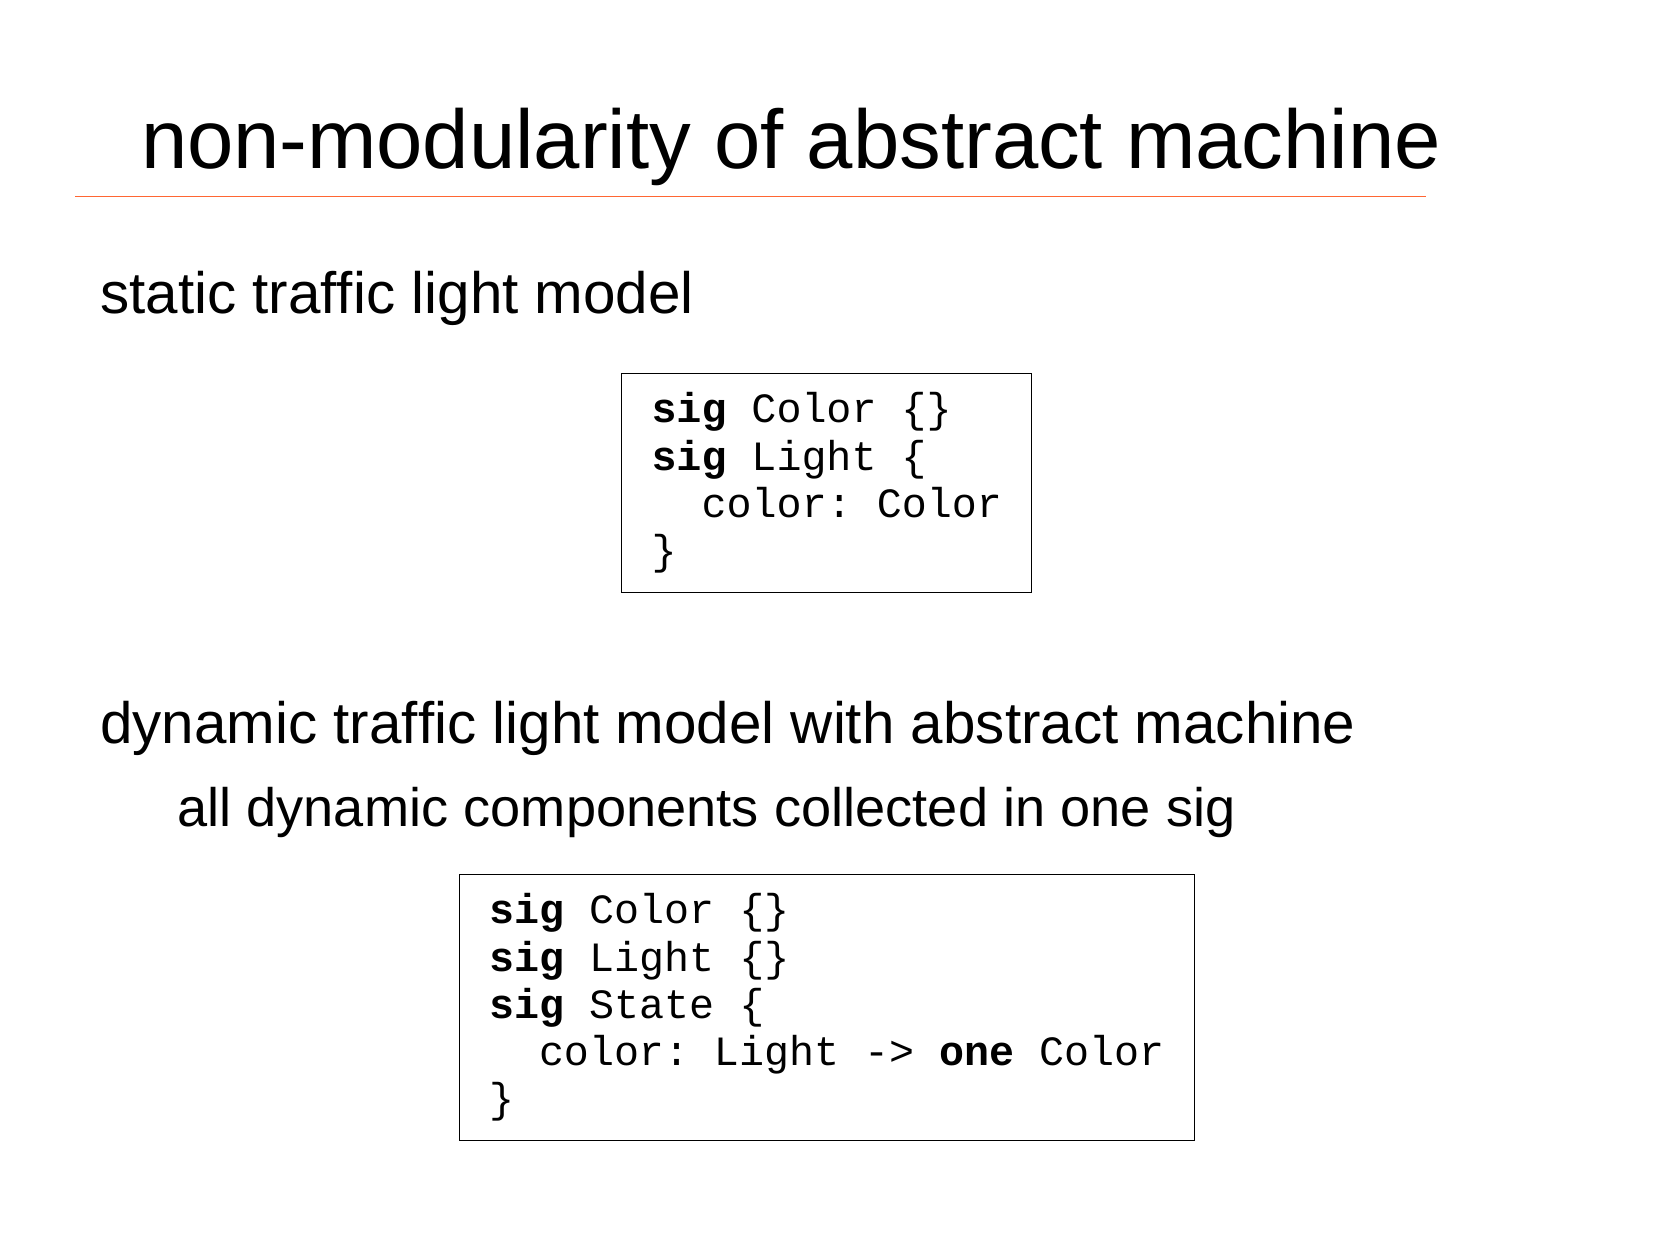

# non-modularity of abstract machine
static traffic light model
dynamic traffic light model with abstract machine
all dynamic components collected in one sig
sig Color {}
sig Light {
 color: Color
}
sig Color {}
sig Light {}
sig State {
 color: Light -> one Color
}